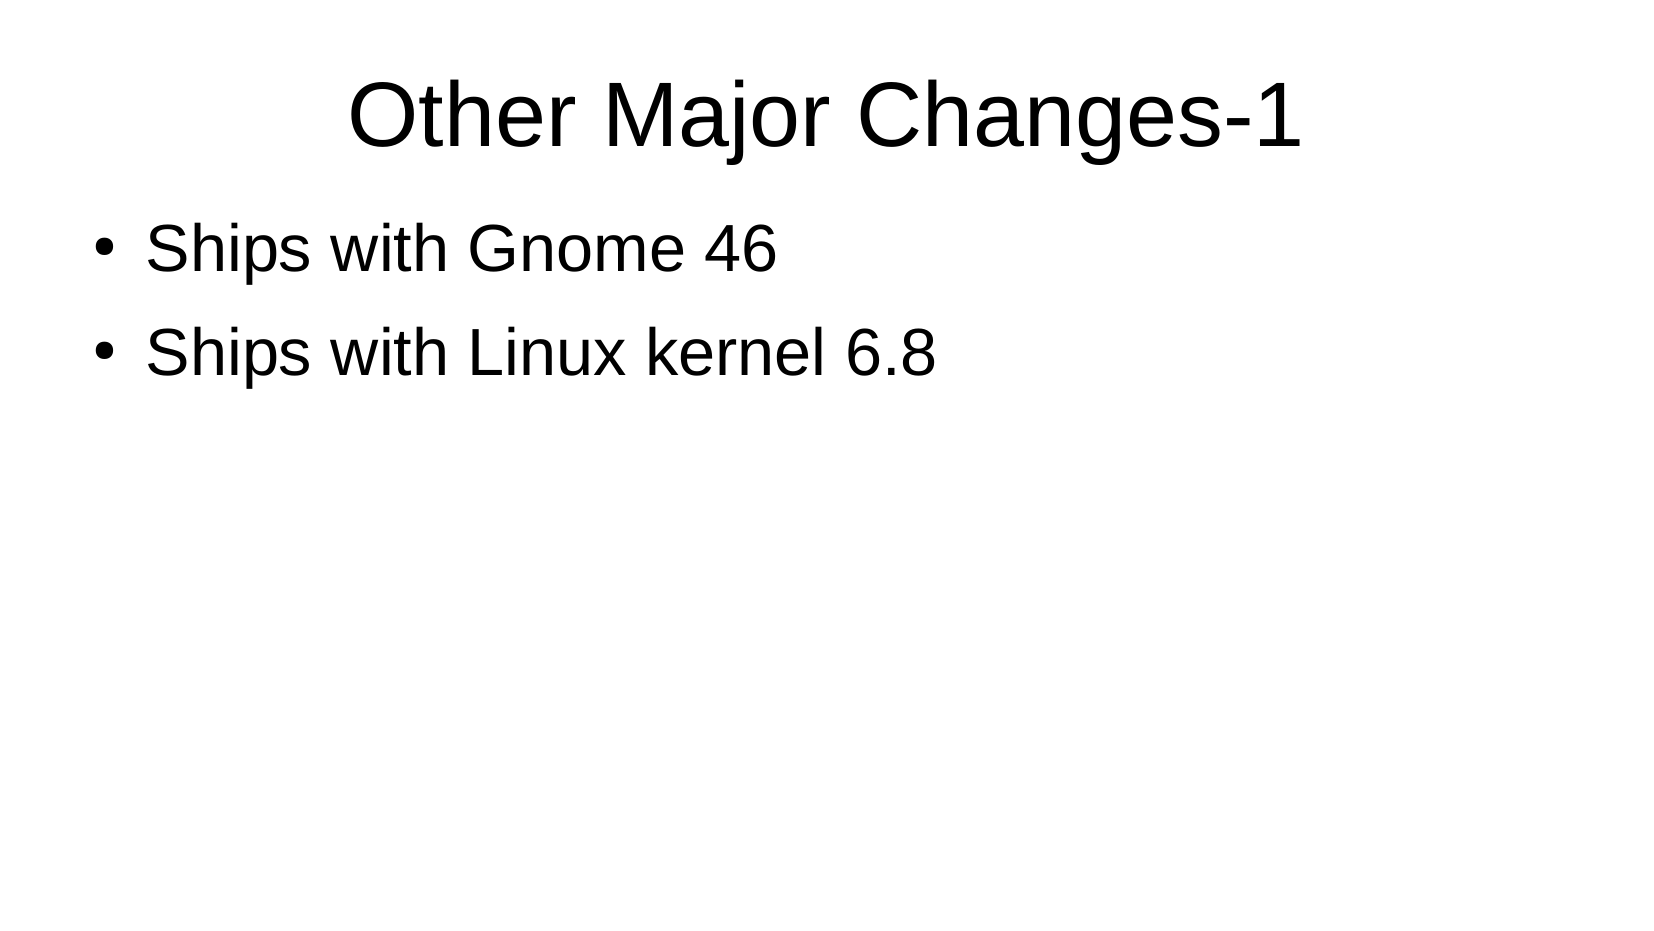

# Other Major Changes-1
Ships with Gnome 46
Ships with Linux kernel 6.8